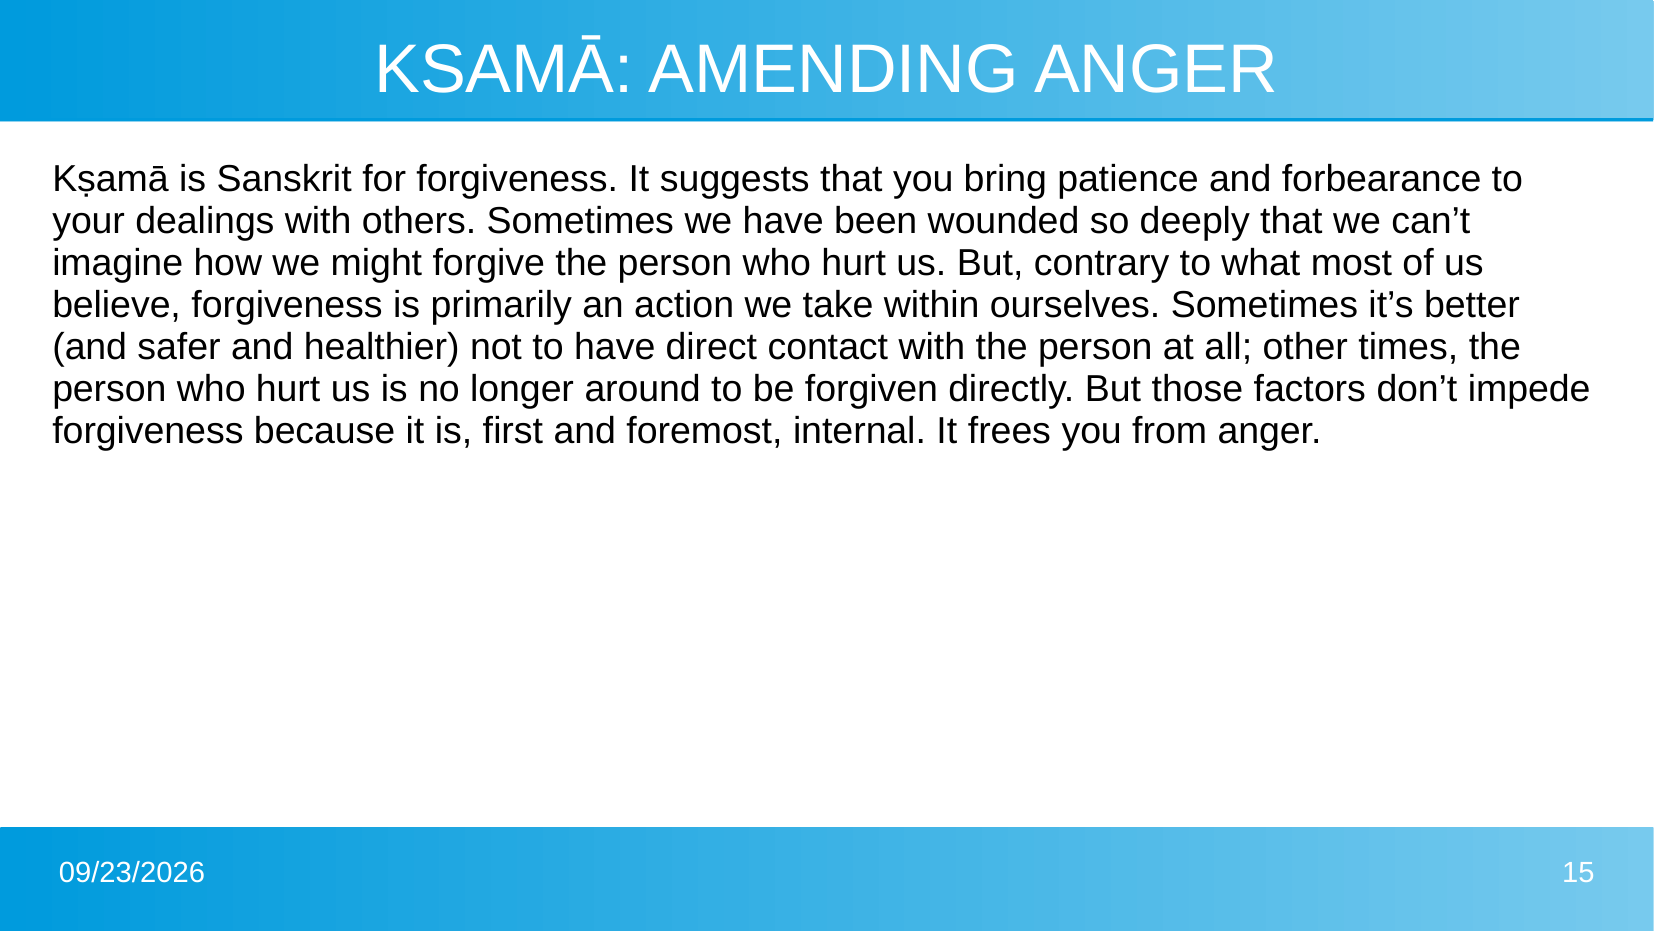

# KSAMĀ: AMENDING ANGER
Kṣamā is Sanskrit for forgiveness. It suggests that you bring patience and forbearance to your dealings with others. Sometimes we have been wounded so deeply that we can’t imagine how we might forgive the person who hurt us. But, contrary to what most of us believe, forgiveness is primarily an action we take within ourselves. Sometimes it’s better (and safer and healthier) not to have direct contact with the person at all; other times, the person who hurt us is no longer around to be forgiven directly. But those factors don’t impede forgiveness because it is, first and foremost, internal. It frees you from anger.
15